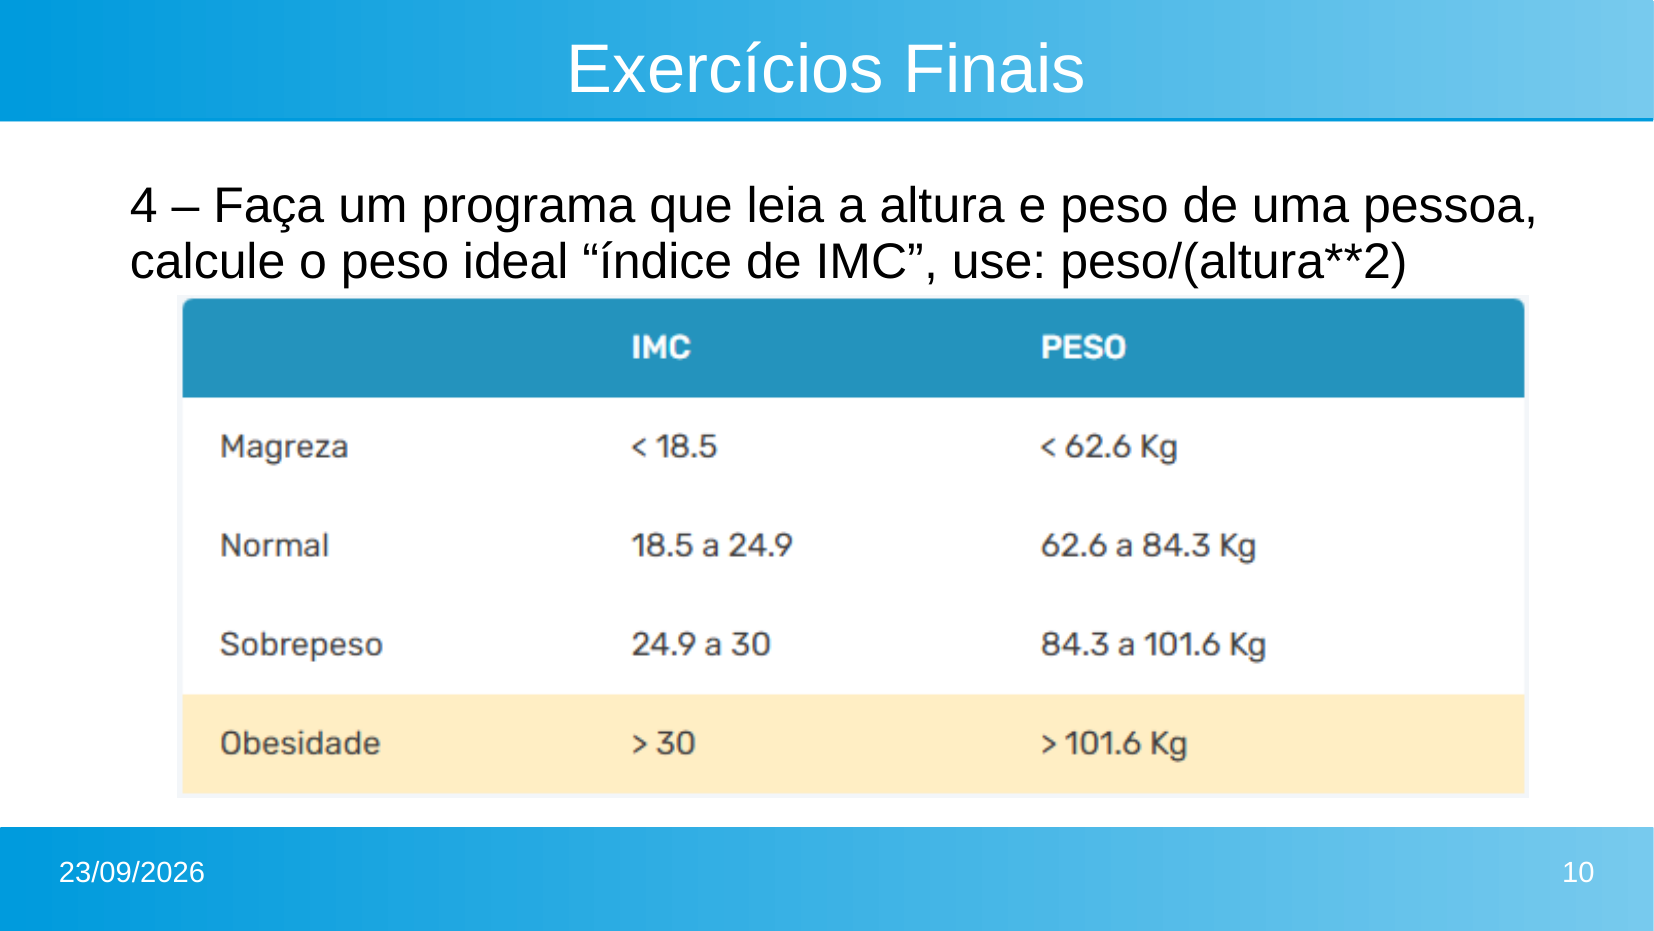

# Exercícios Finais
4 – Faça um programa que leia a altura e peso de uma pessoa, calcule o peso ideal “índice de IMC”, use: peso/(altura**2)
10